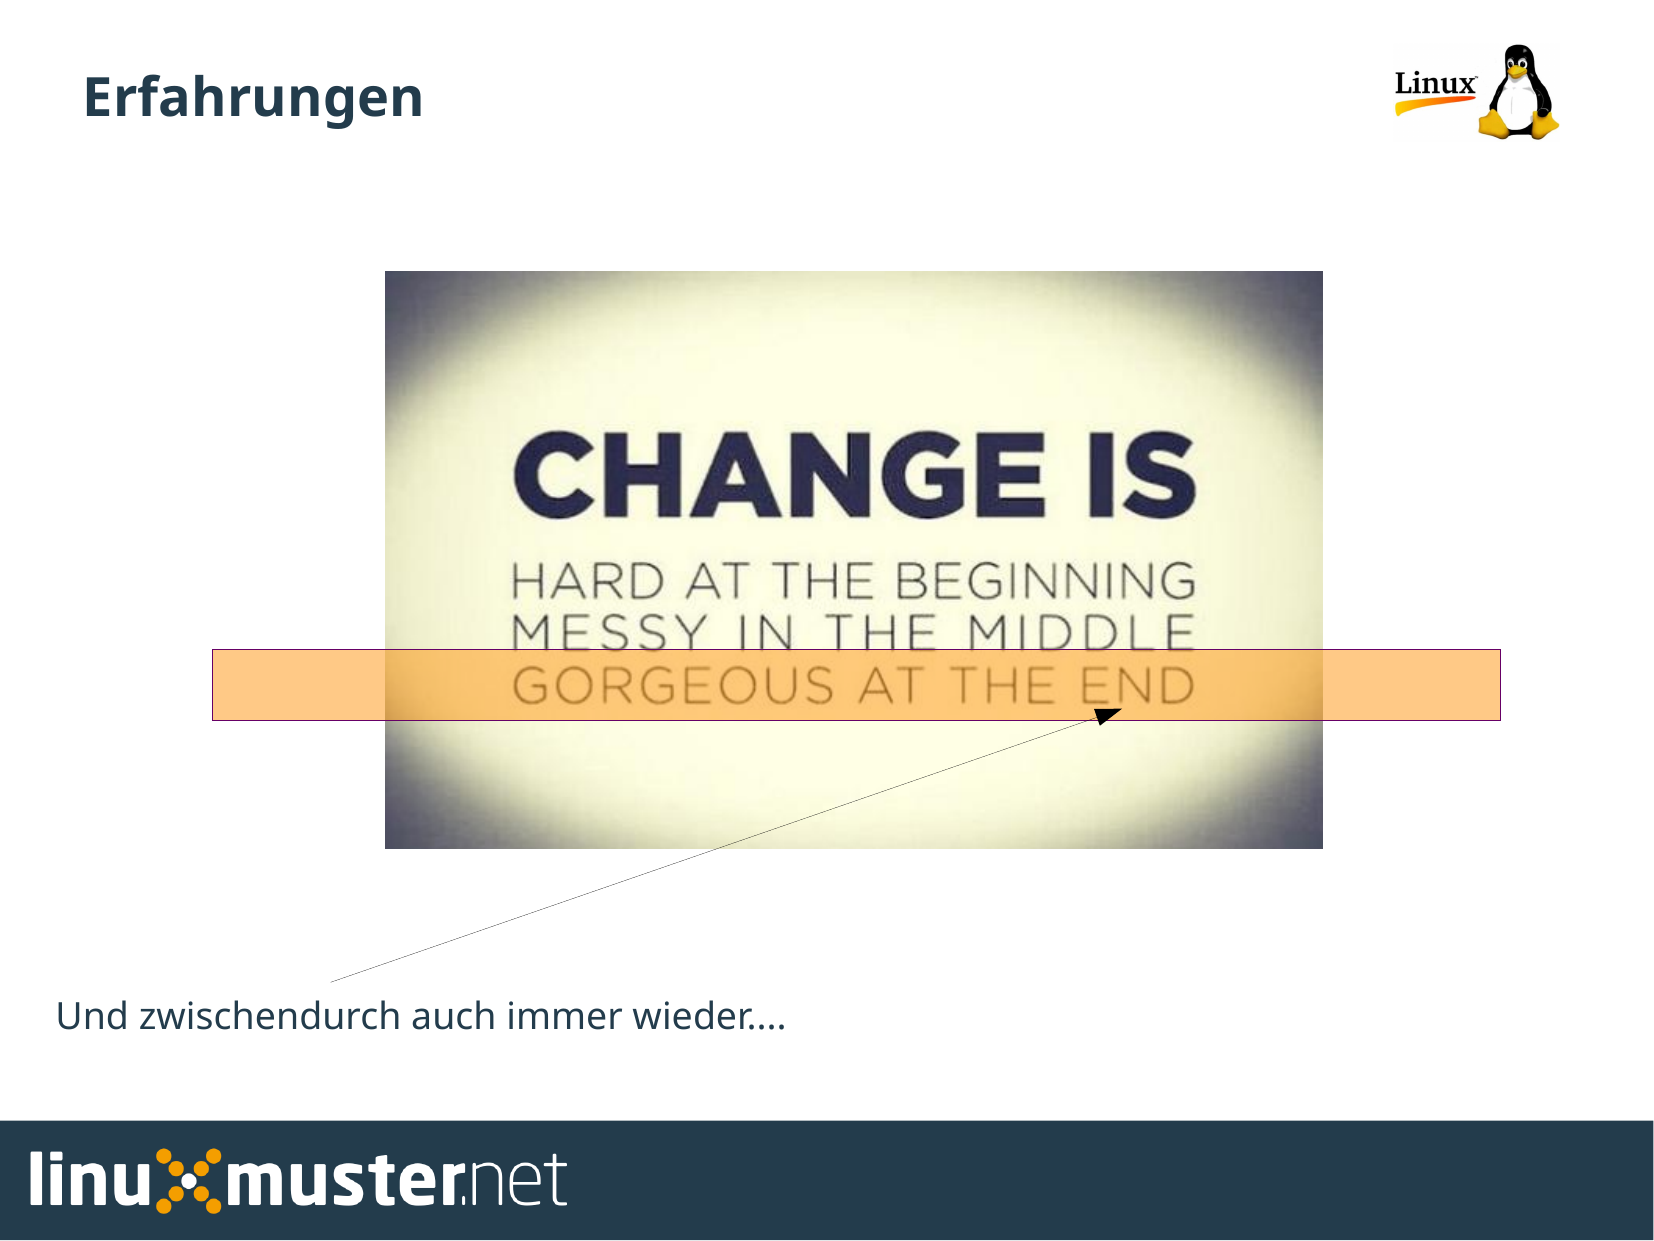

# Erfahrungen
Und zwischendurch auch immer wieder....